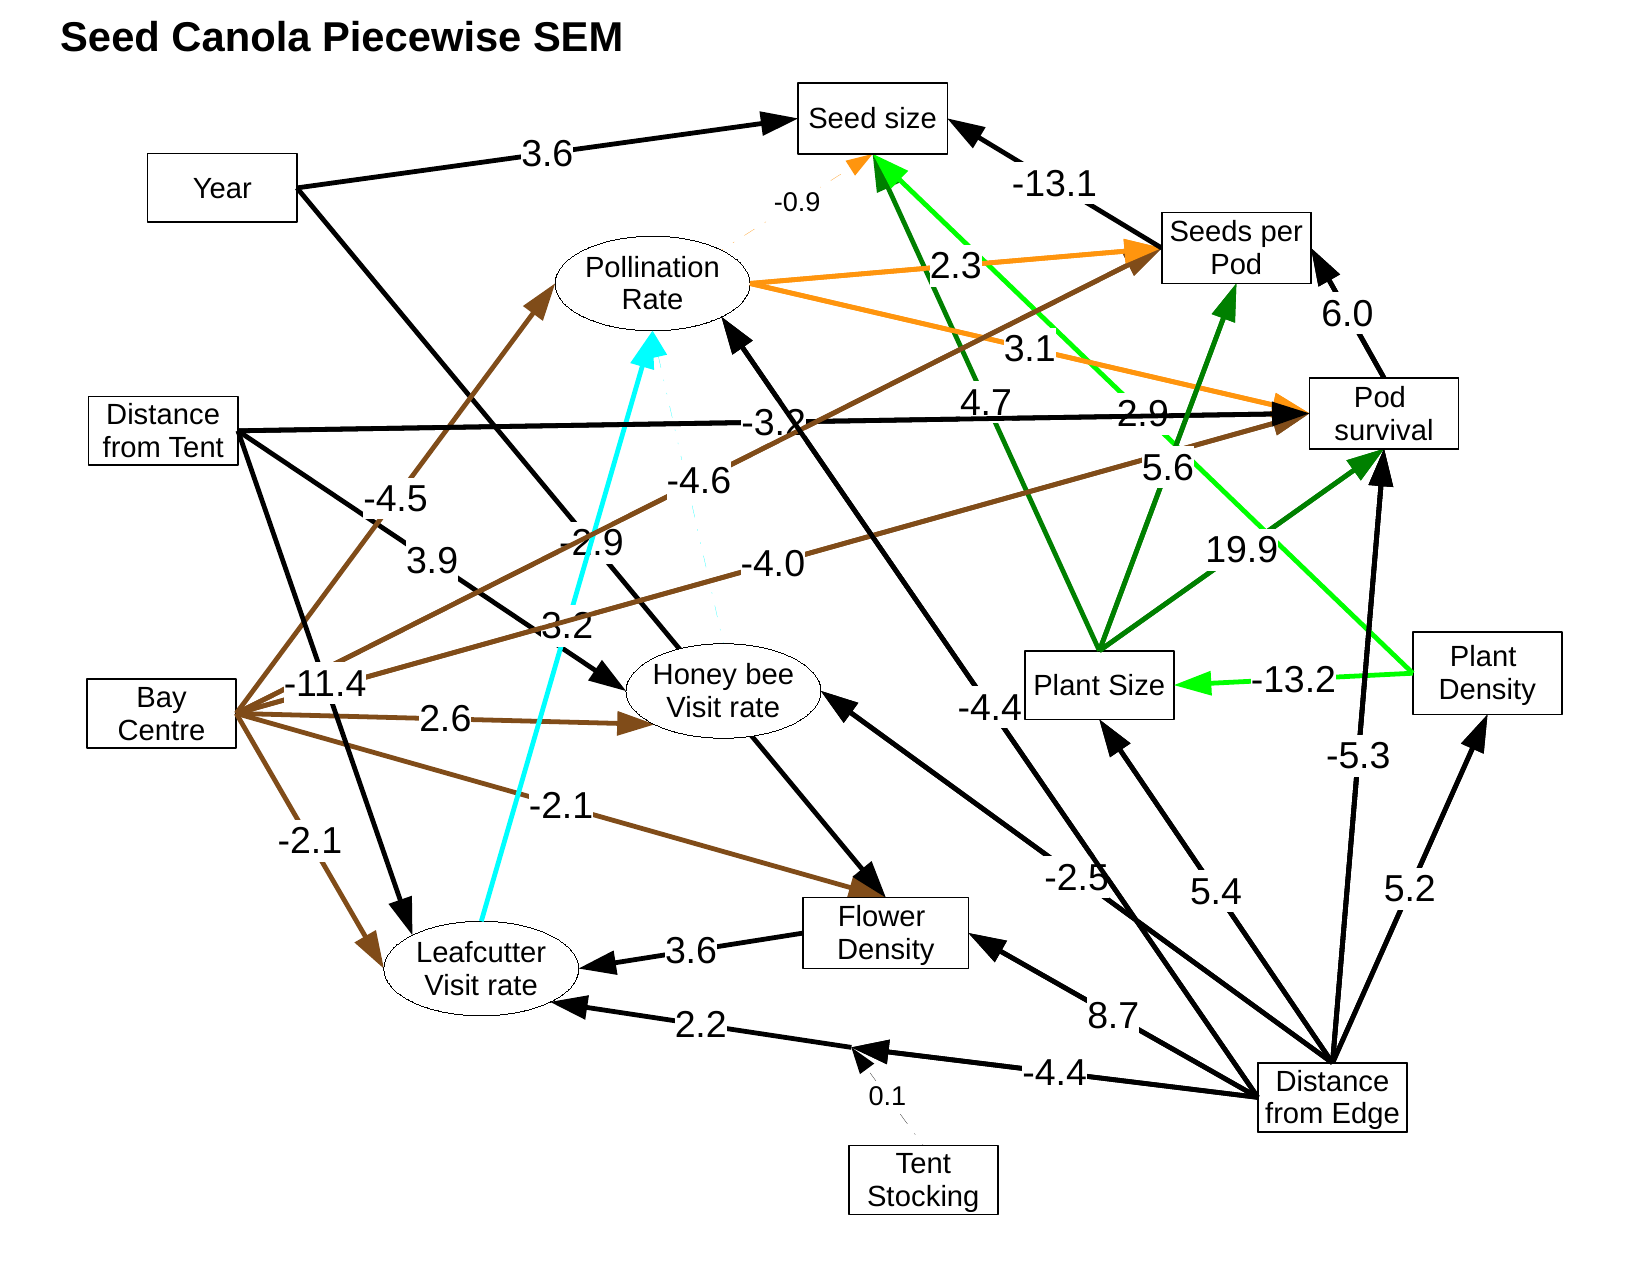

Seed Canola Piecewise SEM
Seed size
Year
Seeds per
Pod
Seeds per
Pod
Pollination
Rate
Pod
survival
Pod
survival
Distance
from Tent
Plant
Density
Honey bee
Visit rate
Plant Size
Bay
Centre
Flower
Density
Leafcutter
Visit rate
Distance
from Edge
Distance
from Edge
Tent
Stocking